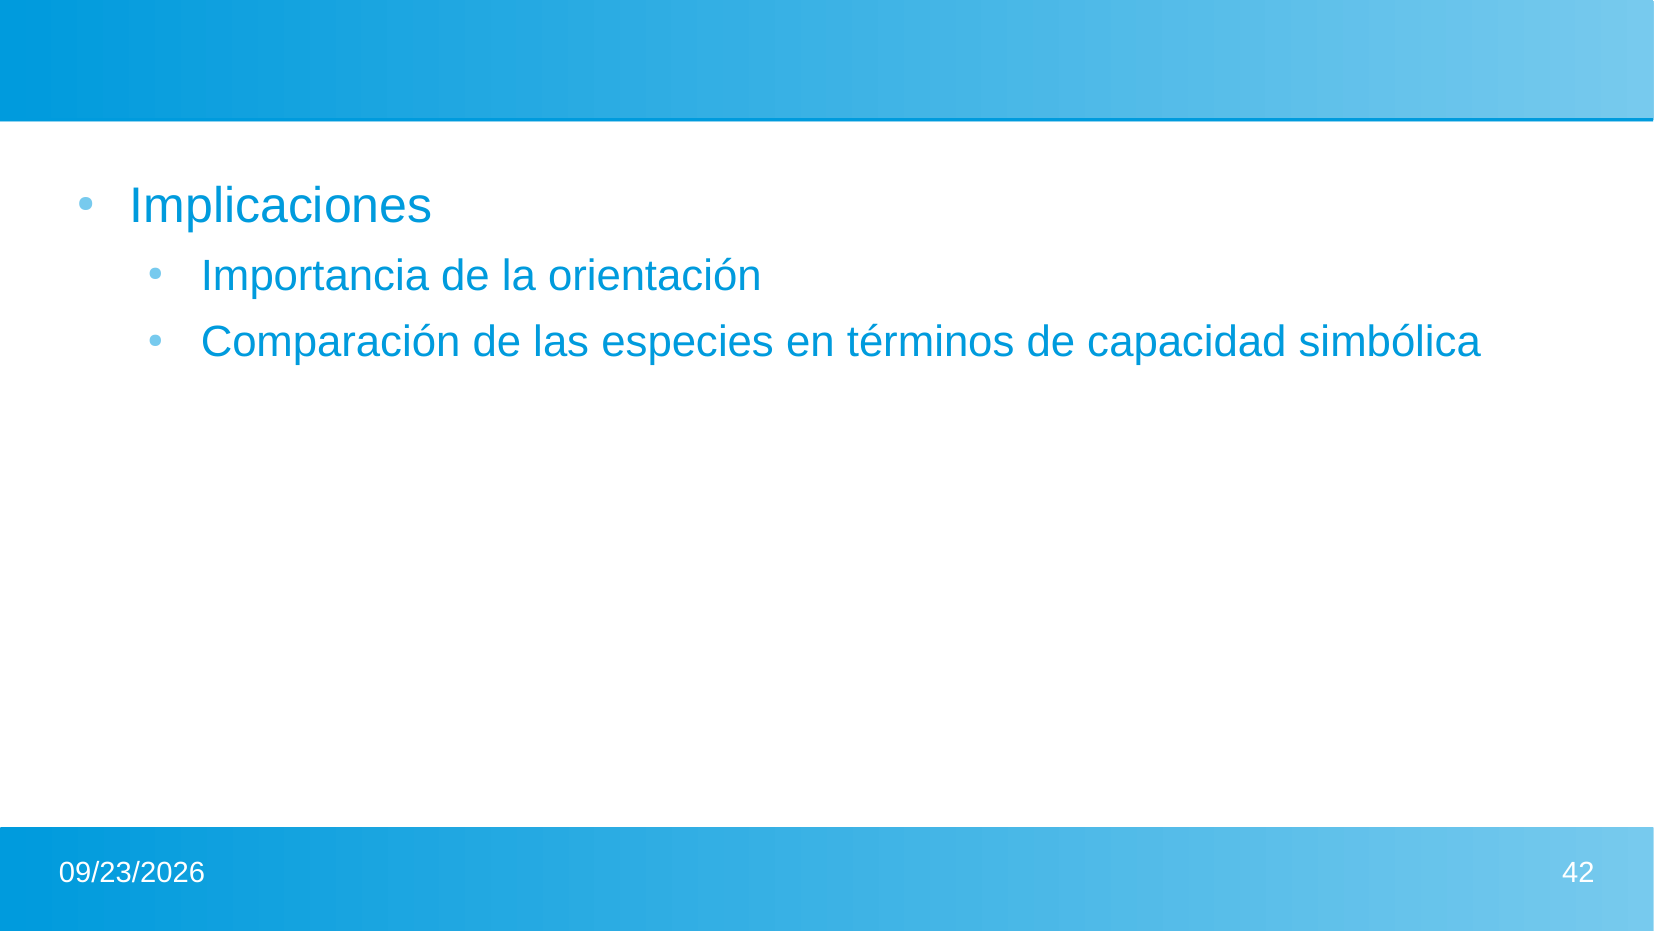

# Implicaciones
Importancia de la orientación
Comparación de las especies en términos de capacidad simbólica
42